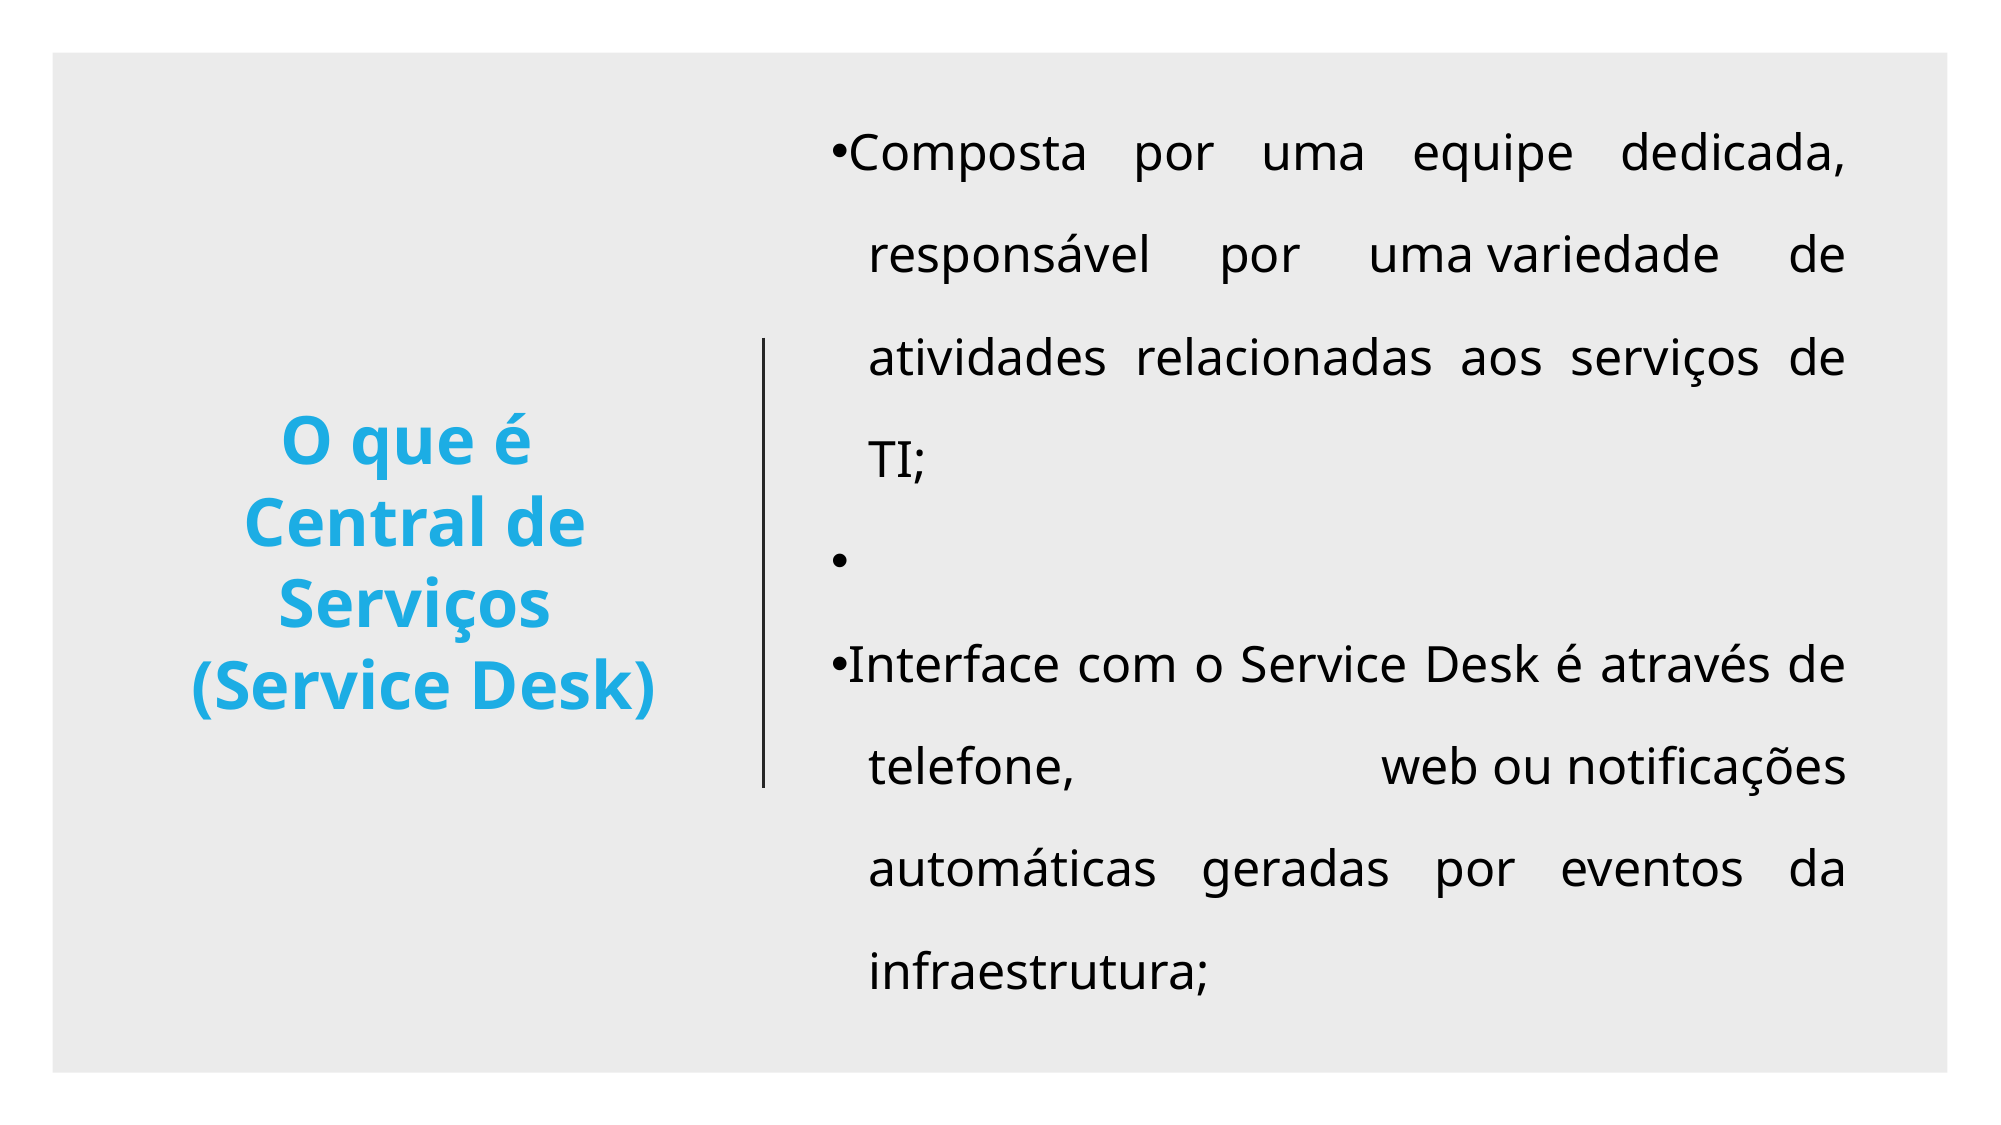

Composta por uma equipe dedicada, responsável por uma variedade de atividades relacionadas aos serviços de TI;
Interface com o Service Desk é através de telefone, web ou notificações automáticas geradas por eventos da infraestrutura;
# O que é Central de Serviços (Service Desk)